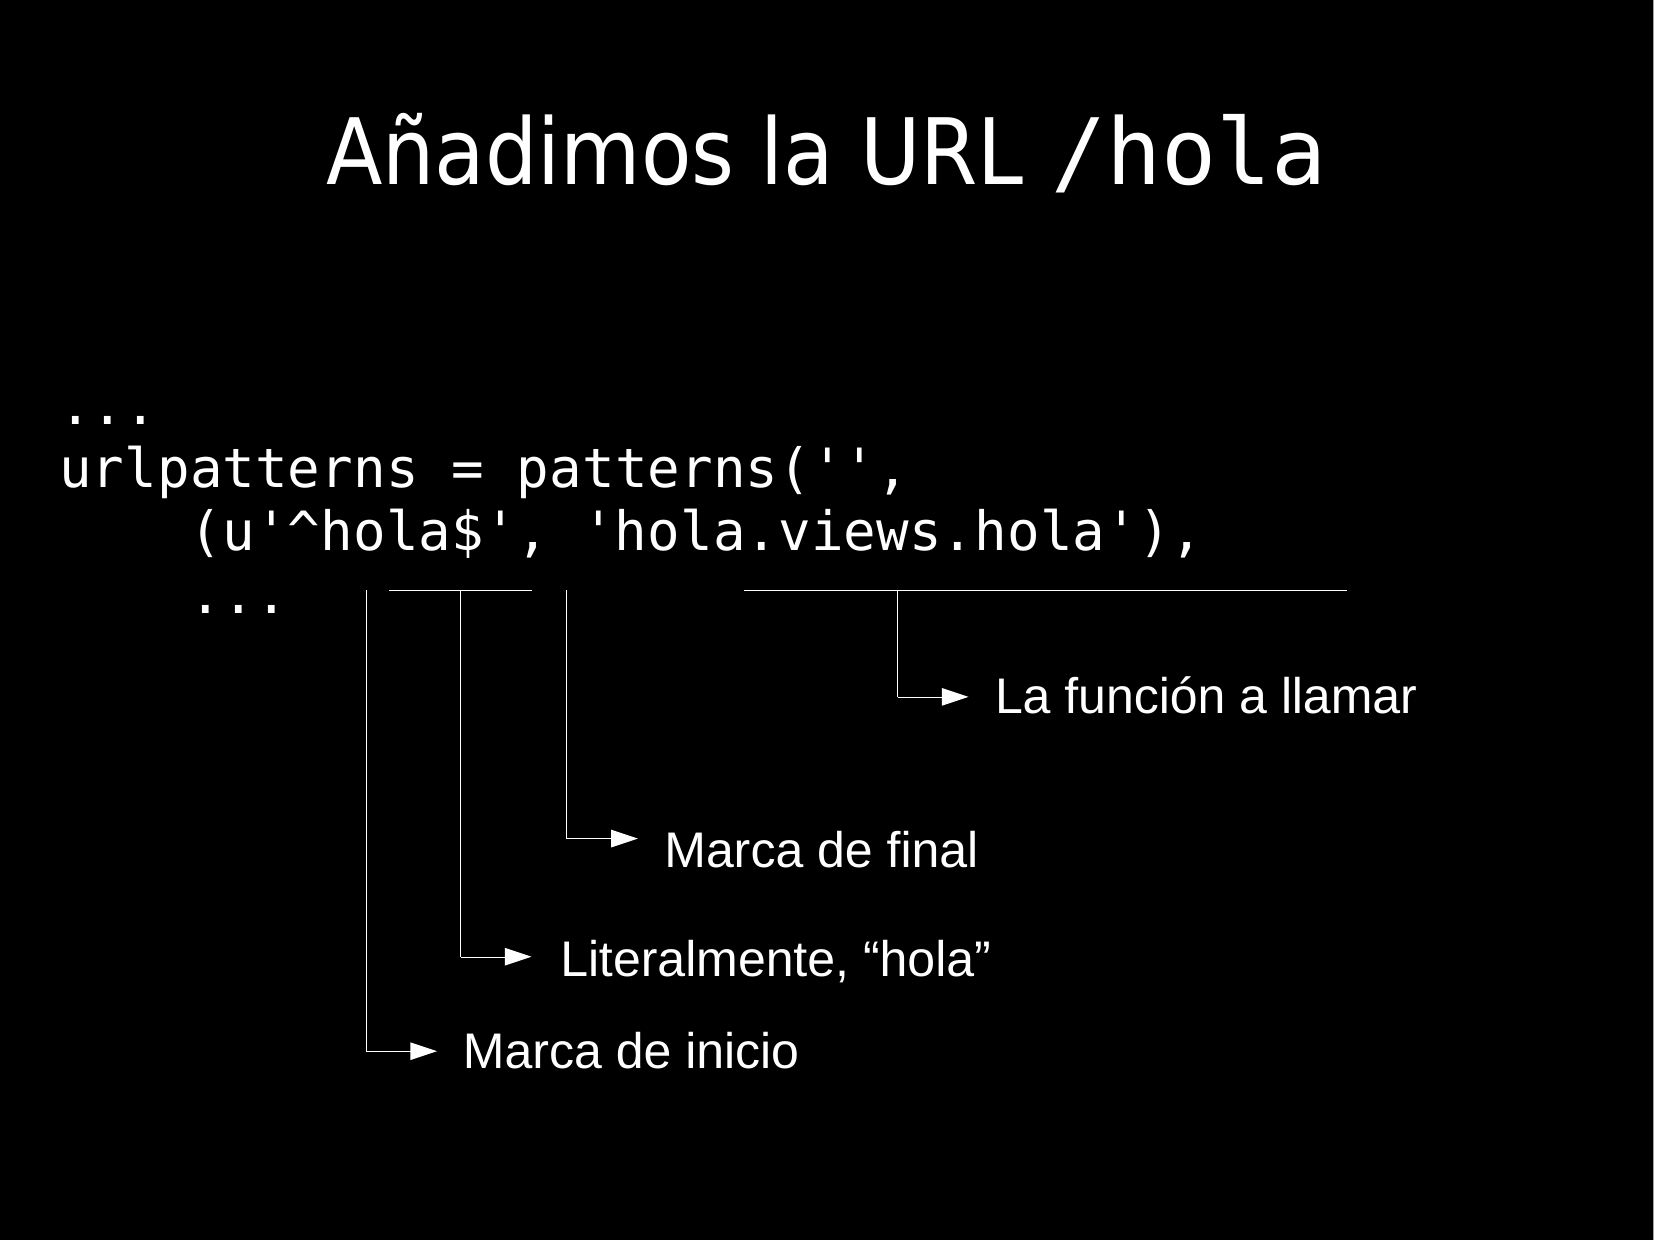

# Añadimos la URL /hola
...
urlpatterns = patterns('',
 (u'^hola$', 'hola.views.hola'),
 ...
La función a llamar
Marca de final
Literalmente, “hola”
Marca de inicio